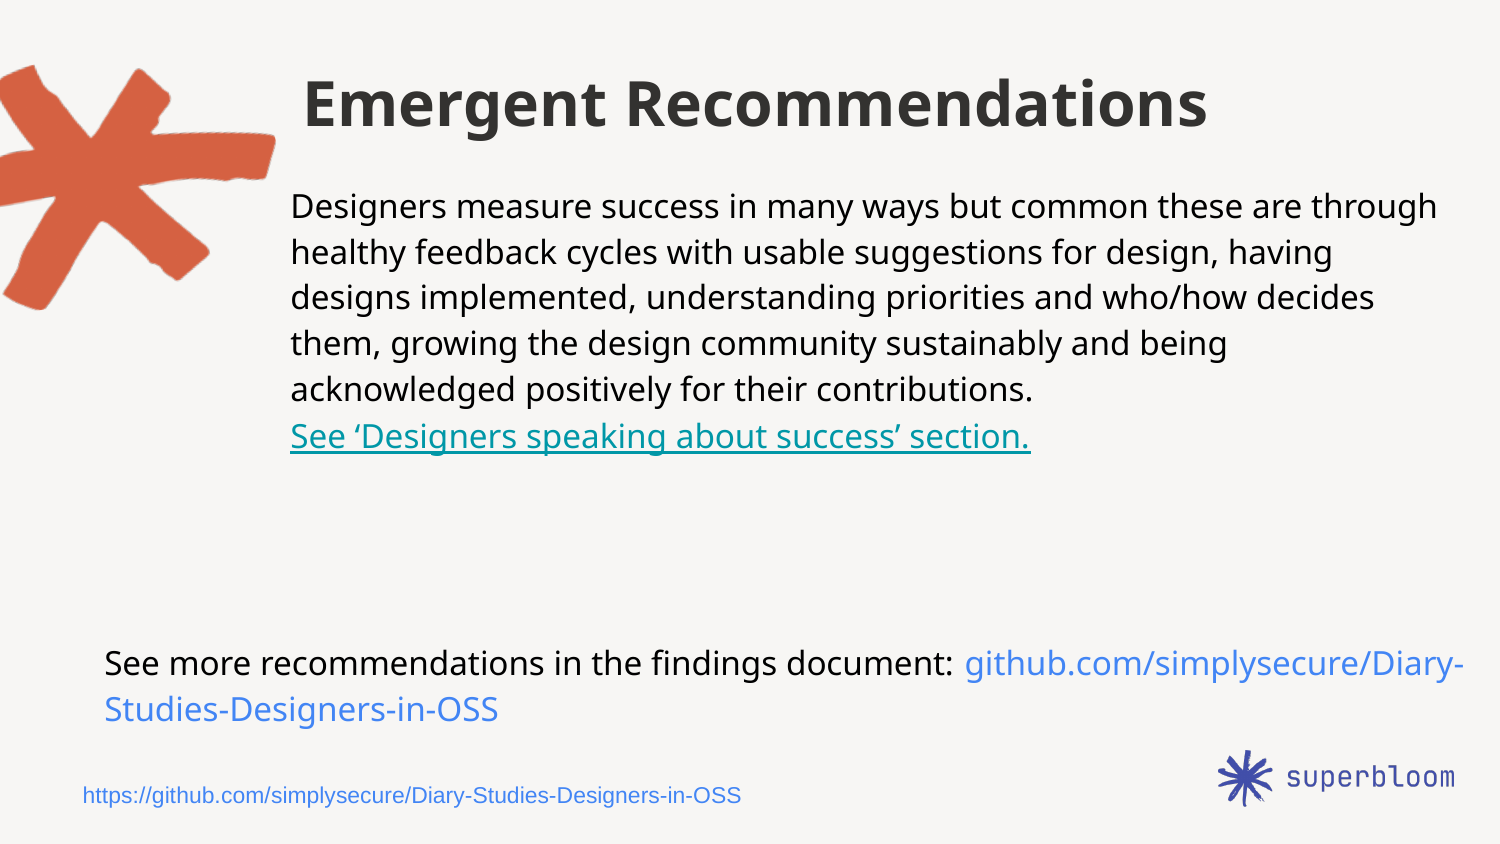

Emergent Recommendations
Designers measure success in many ways but common these are through healthy feedback cycles with usable suggestions for design, having designs implemented, understanding priorities and who/how decides them, growing the design community sustainably and being acknowledged positively for their contributions.
See ‘Designers speaking about success’ section.
See more recommendations in the findings document: github.com/simplysecure/Diary-Studies-Designers-in-OSS
https://github.com/simplysecure/Diary-Studies-Designers-in-OSS